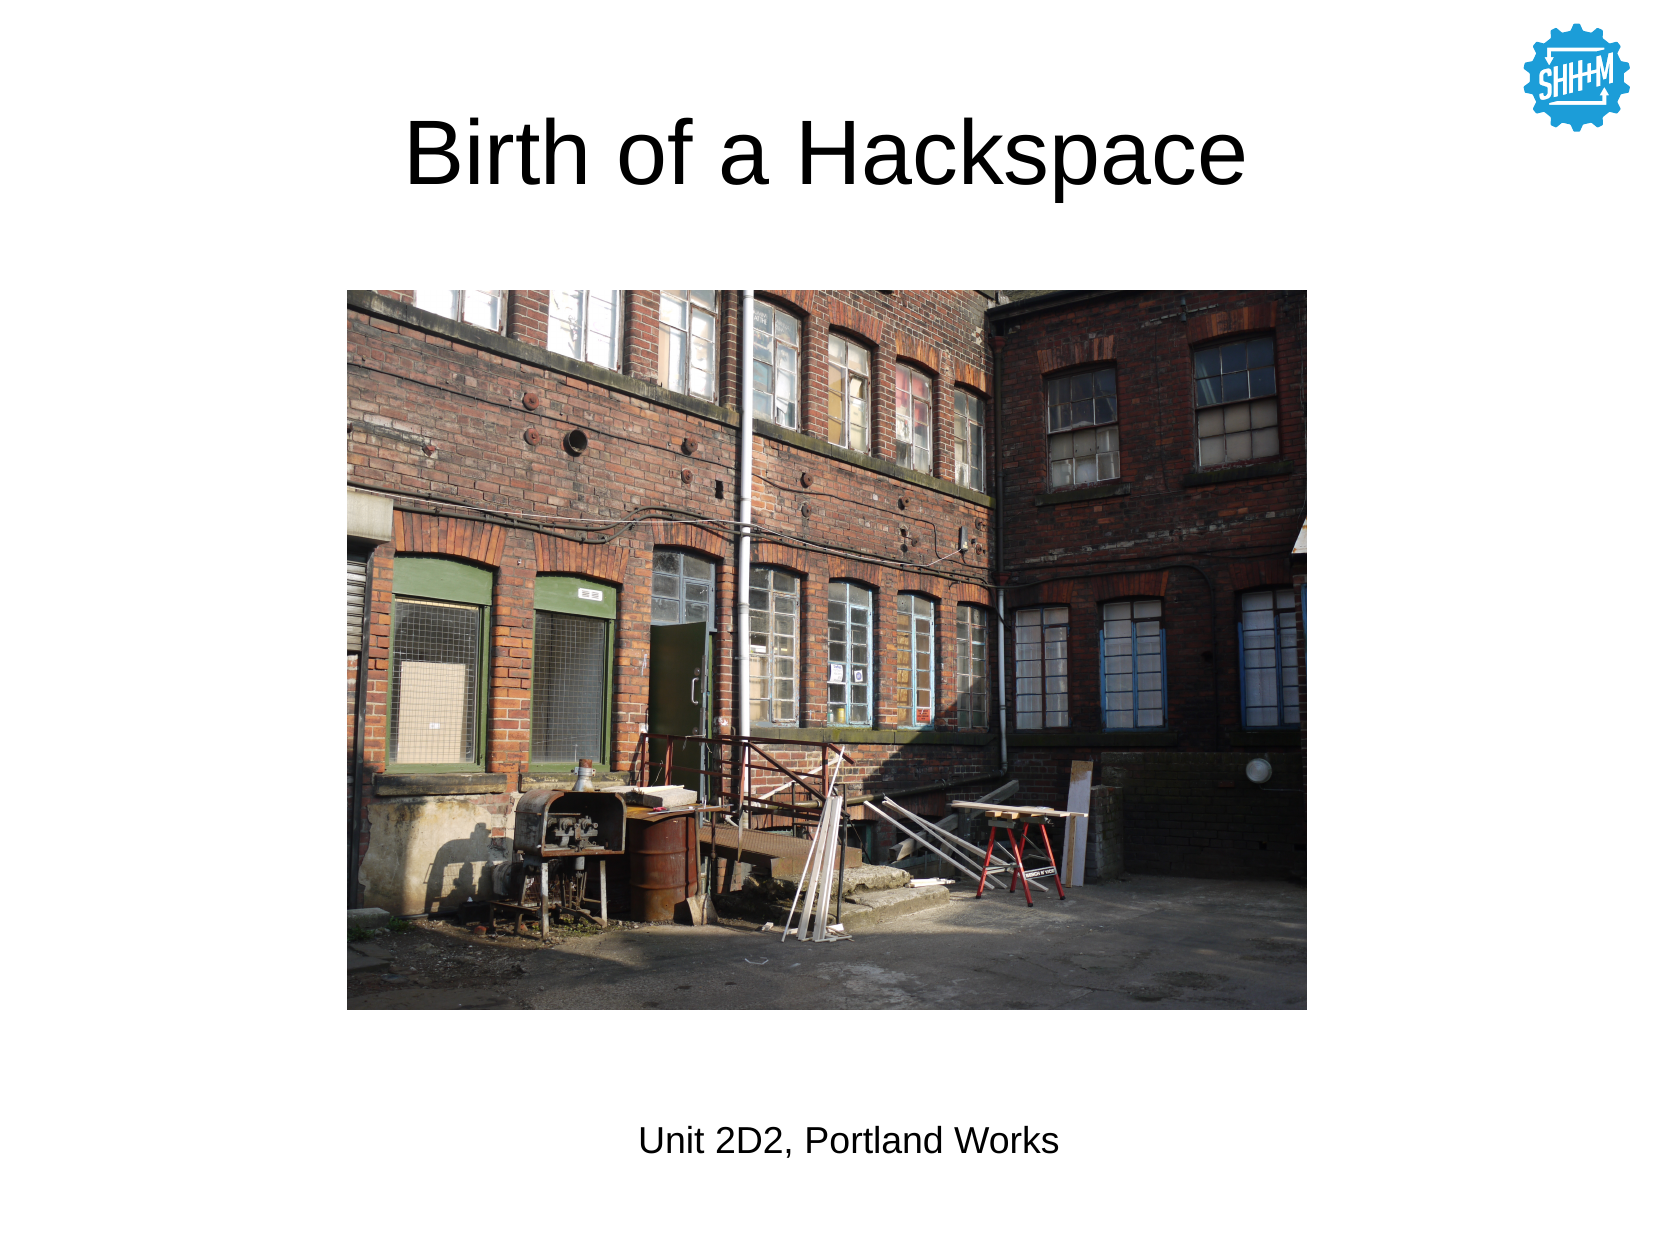

# Birth of a Hackspace
Unit 2D2, Portland Works